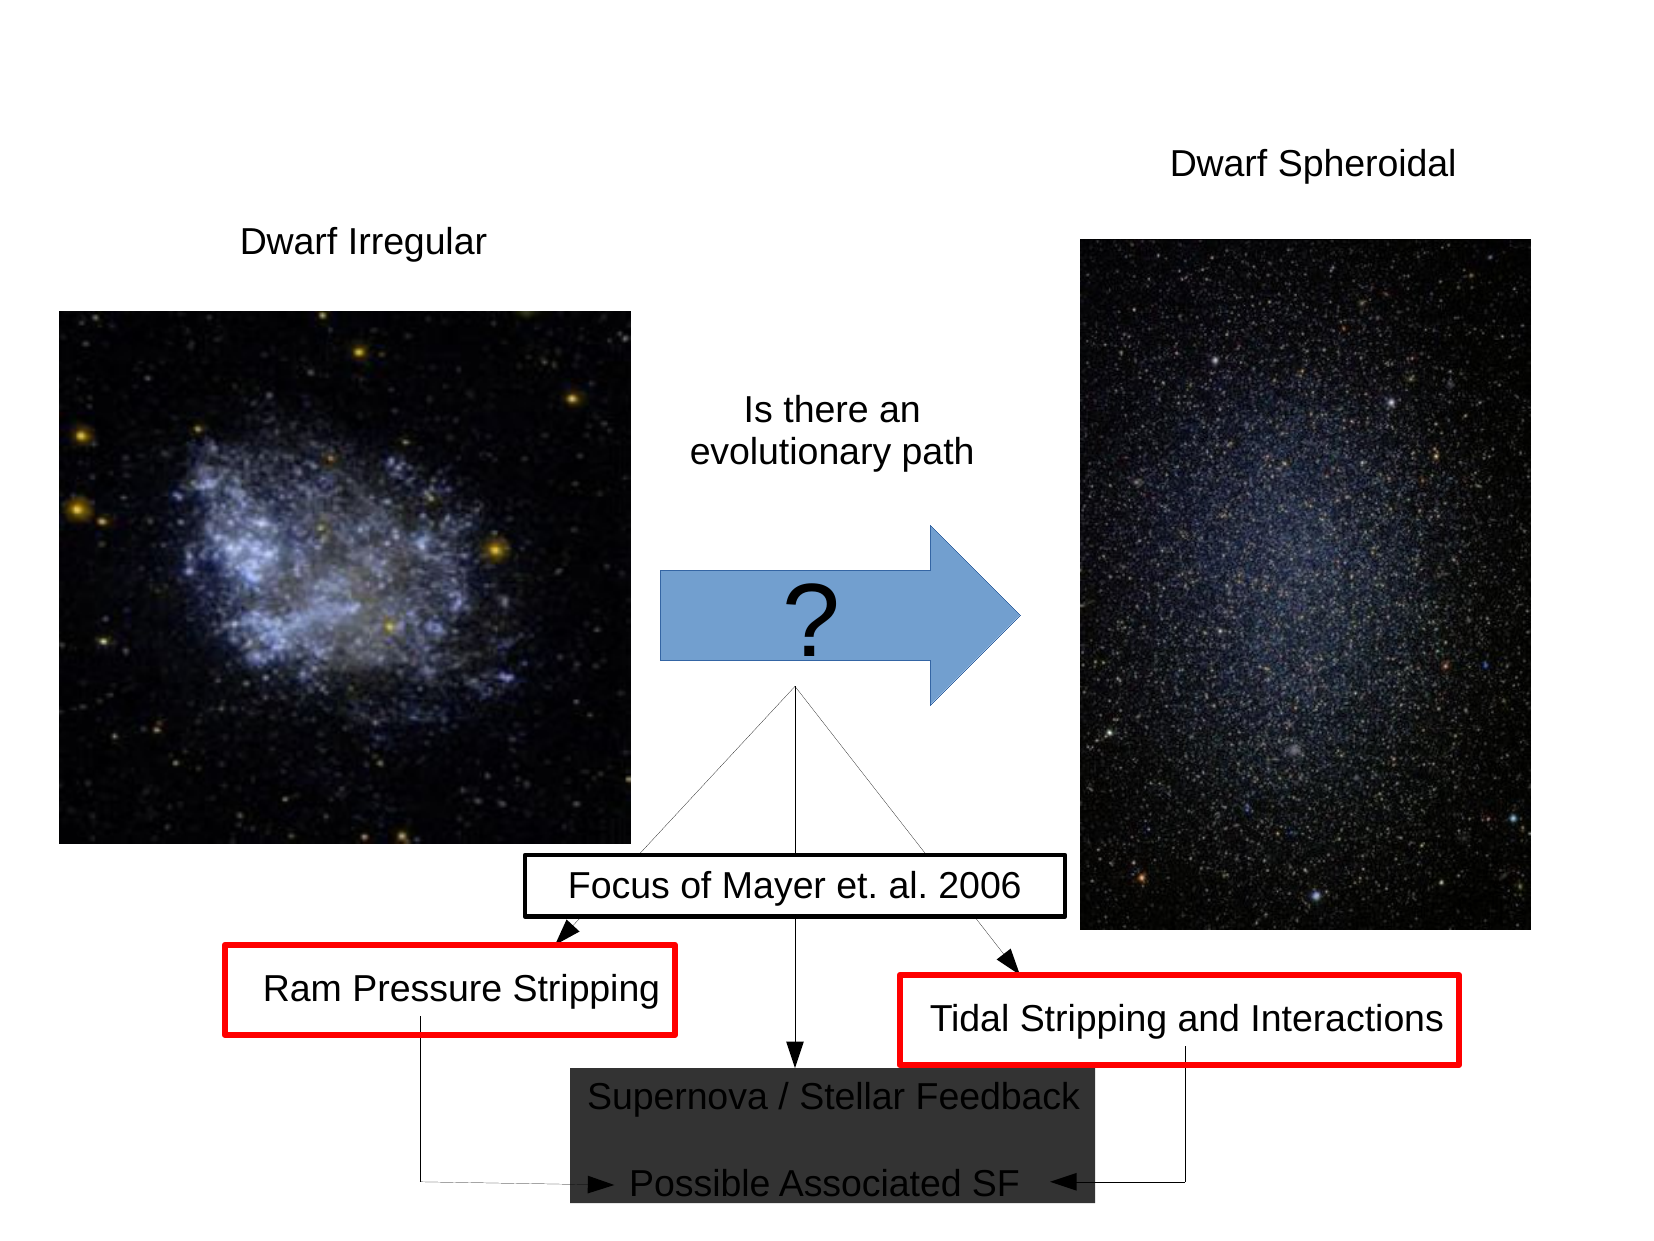

Dwarf Spheroidal
Dwarf Irregular
Is there an
evolutionary path
?
Focus of Mayer et. al. 2006
Ram Pressure Stripping
Tidal Stripping and Interactions
Supernova / Stellar Feedback
Possible Associated SF